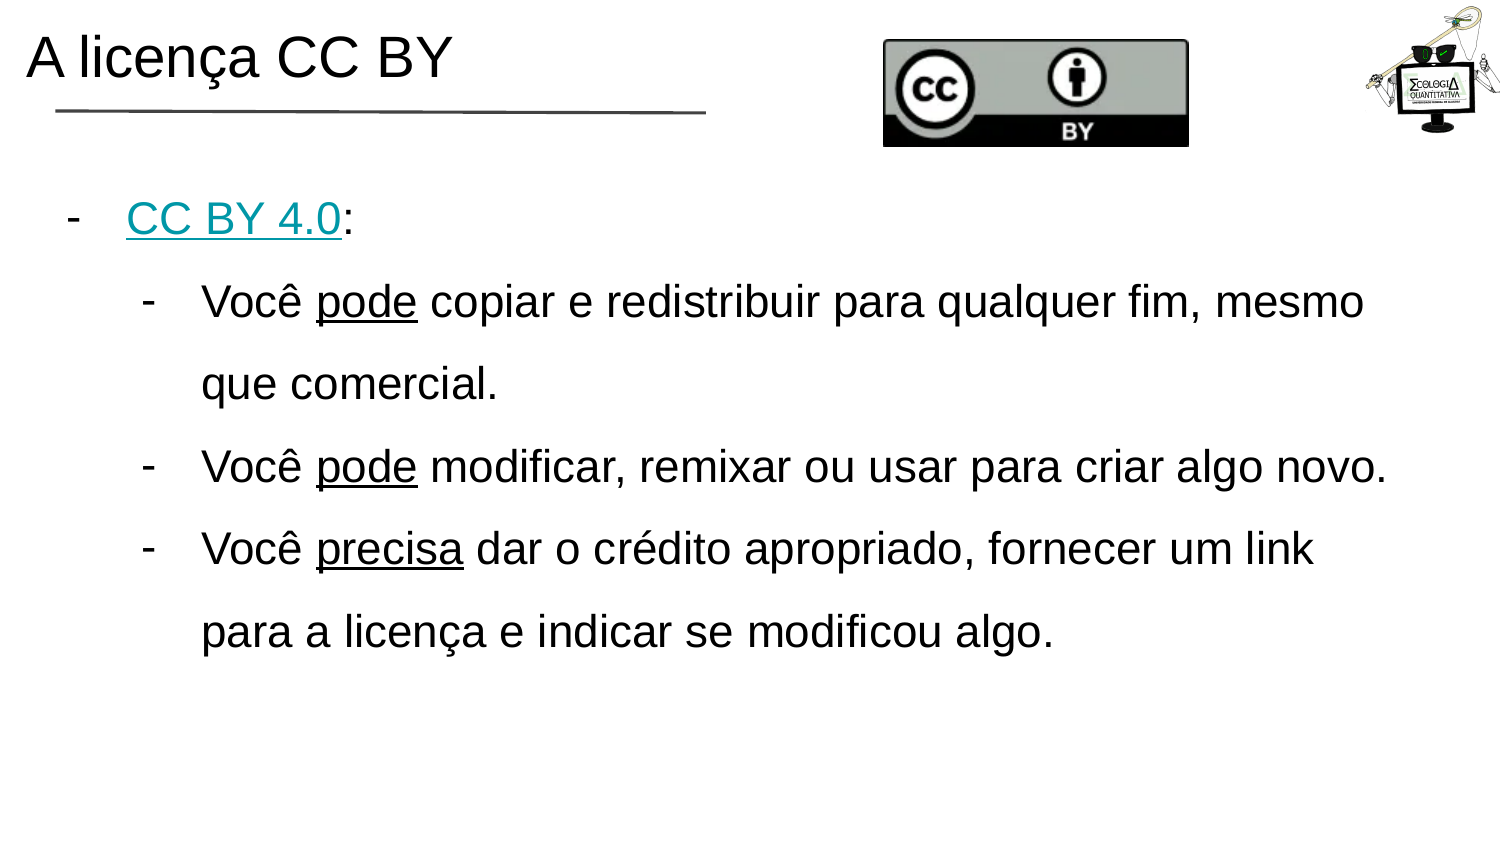

A licença CC BY
CC BY 4.0:
Você pode copiar e redistribuir para qualquer fim, mesmo que comercial.
Você pode modificar, remixar ou usar para criar algo novo.
Você precisa dar o crédito apropriado, fornecer um link para a licença e indicar se modificou algo.